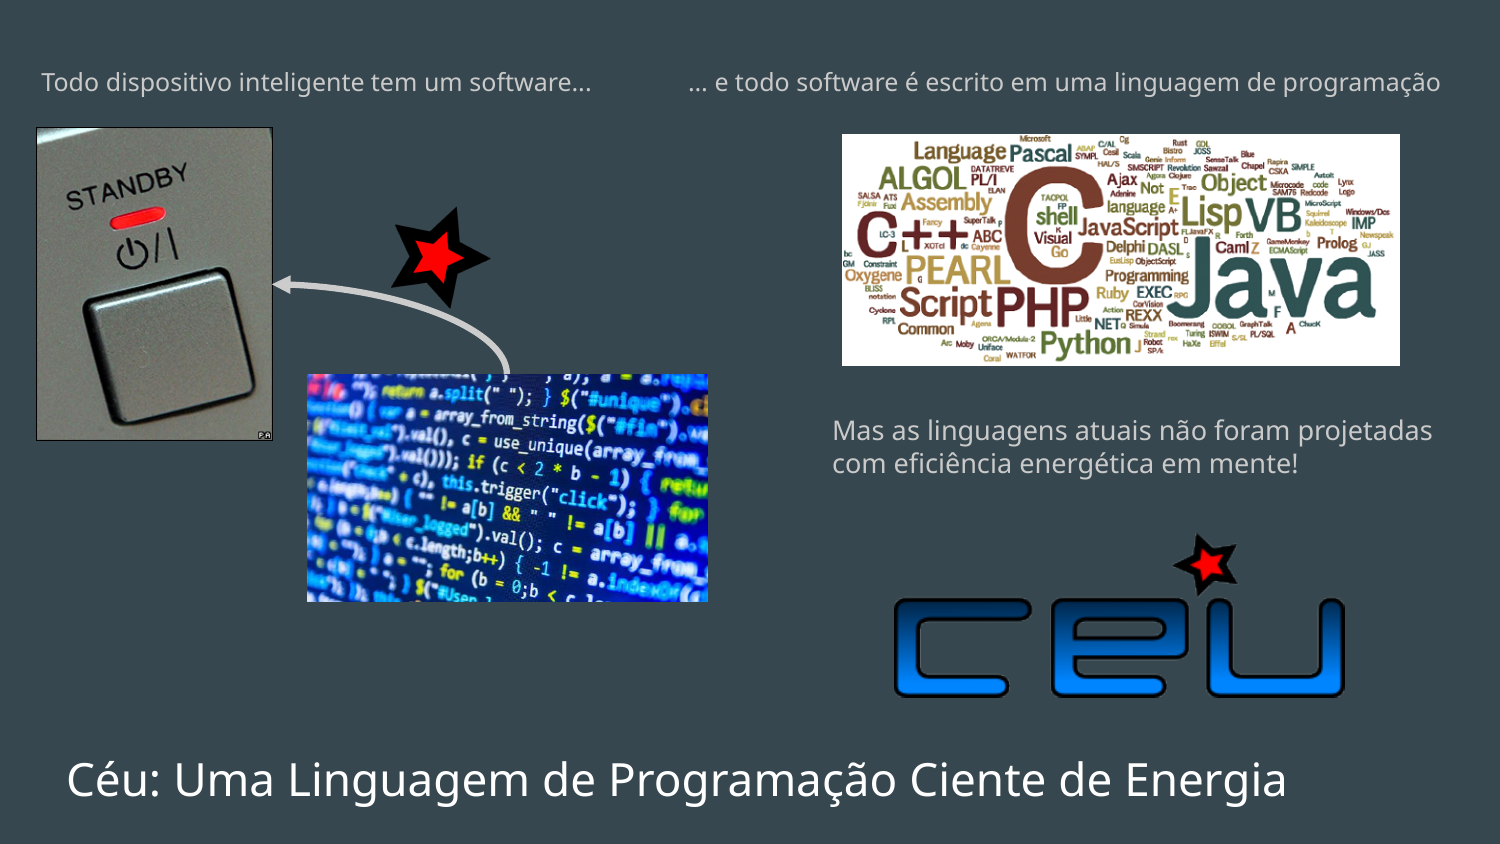

Todo dispositivo inteligente tem um software...
… e todo software é escrito em uma linguagem de programação
Mas as linguagens atuais não foram projetadas com eficiência energética em mente!
# Céu: Uma Linguagem de Programação Ciente de Energia